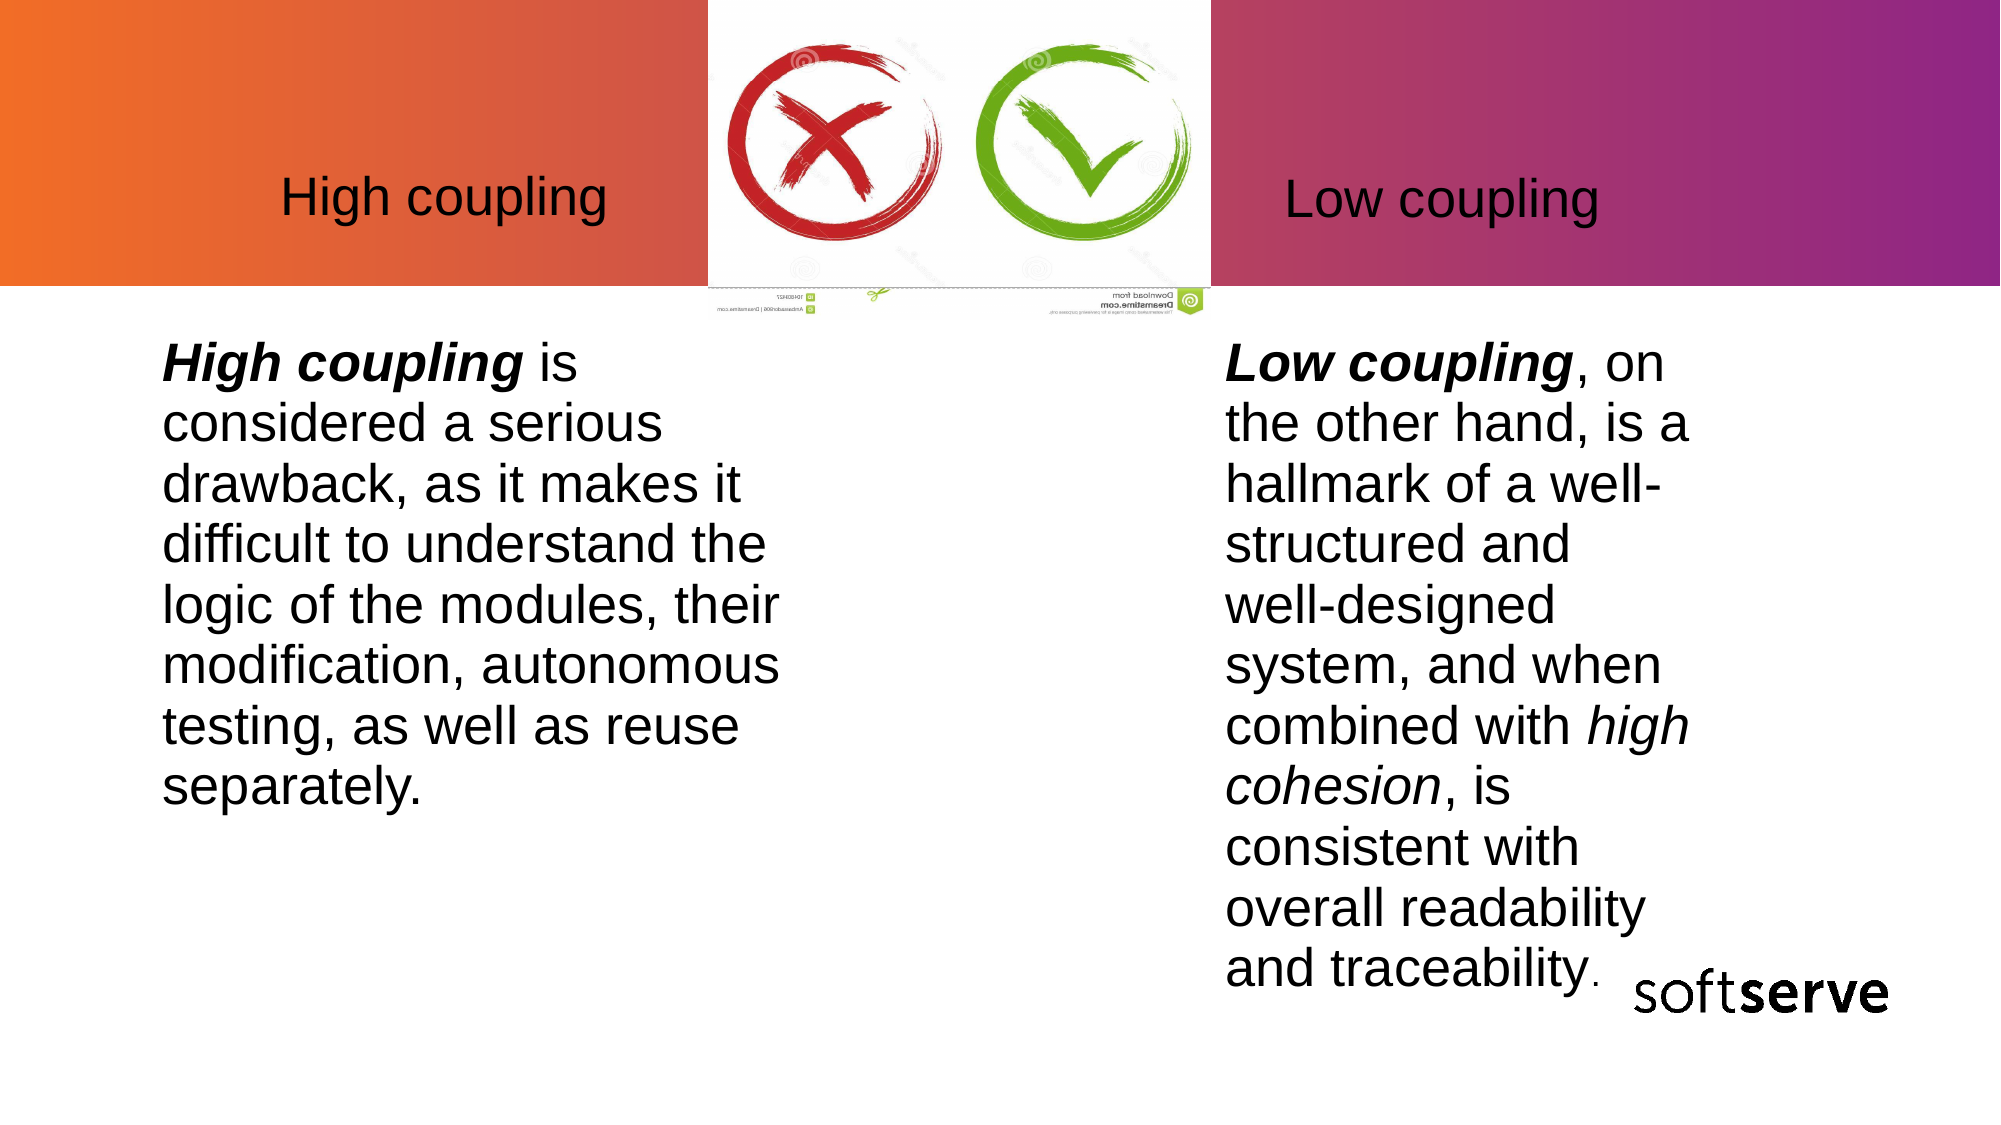

High coupling
Low coupling
High coupling is considered a serious drawback, as it makes it difficult to understand the logic of the modules, their modification, autonomous testing, as well as reuse separately.
Low coupling, on the other hand, is a hallmark of a well-structured and well-designed system, and when combined with high cohesion, is consistent with overall readability and traceability.